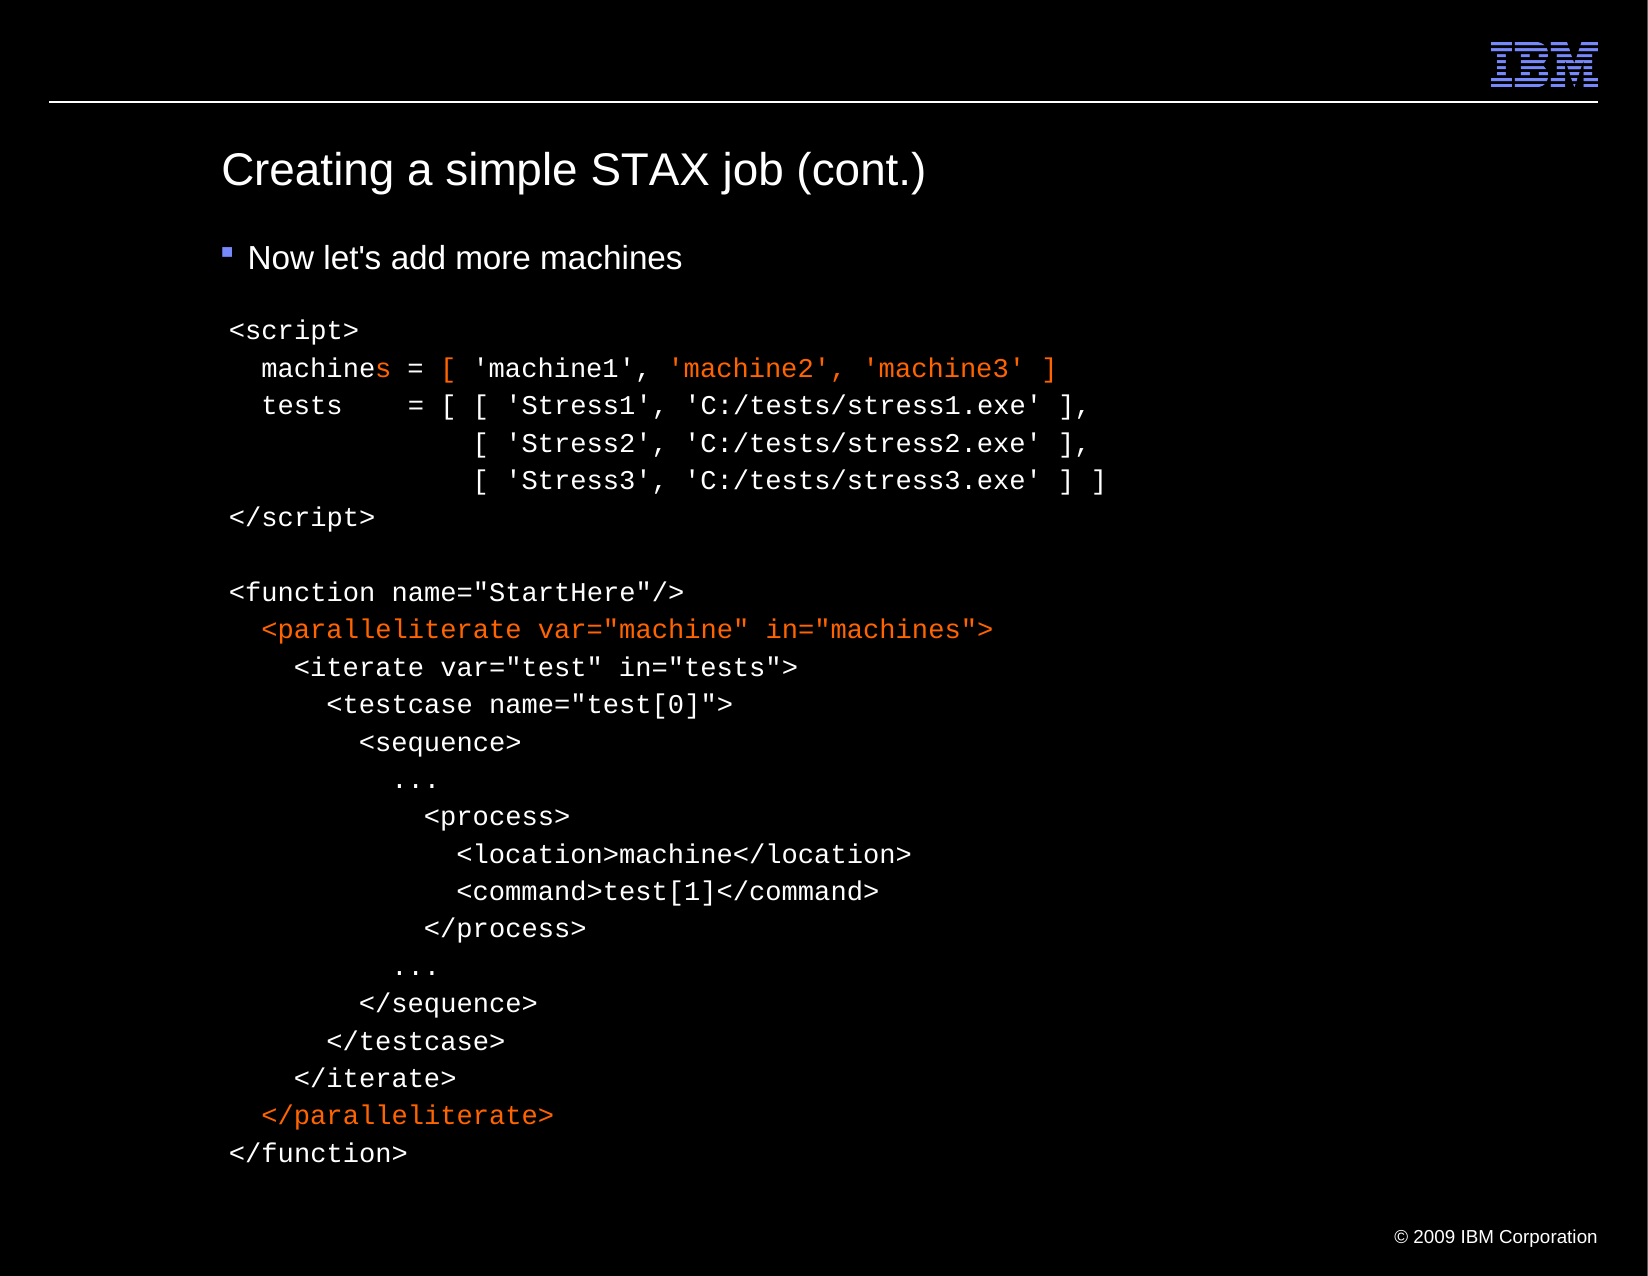

Creating a simple STAX job (cont.)
Now let's add more machines
<script>
 machines = [ 'machine1', 'machine2', 'machine3' ]
 tests = [ [ 'Stress1', 'C:/tests/stress1.exe' ],
 [ 'Stress2', 'C:/tests/stress2.exe' ],
 [ 'Stress3', 'C:/tests/stress3.exe' ] ]
</script>
<function name="StartHere"/>
 <paralleliterate var="machine" in="machines">
 <iterate var="test" in="tests">
 <testcase name="test[0]">
 <sequence>
 ...
 <process>
 <location>machine</location>
 <command>test[1]</command>
 </process>
 ...
 </sequence>
 </testcase>
 </iterate>
 </paralleliterate>
</function>